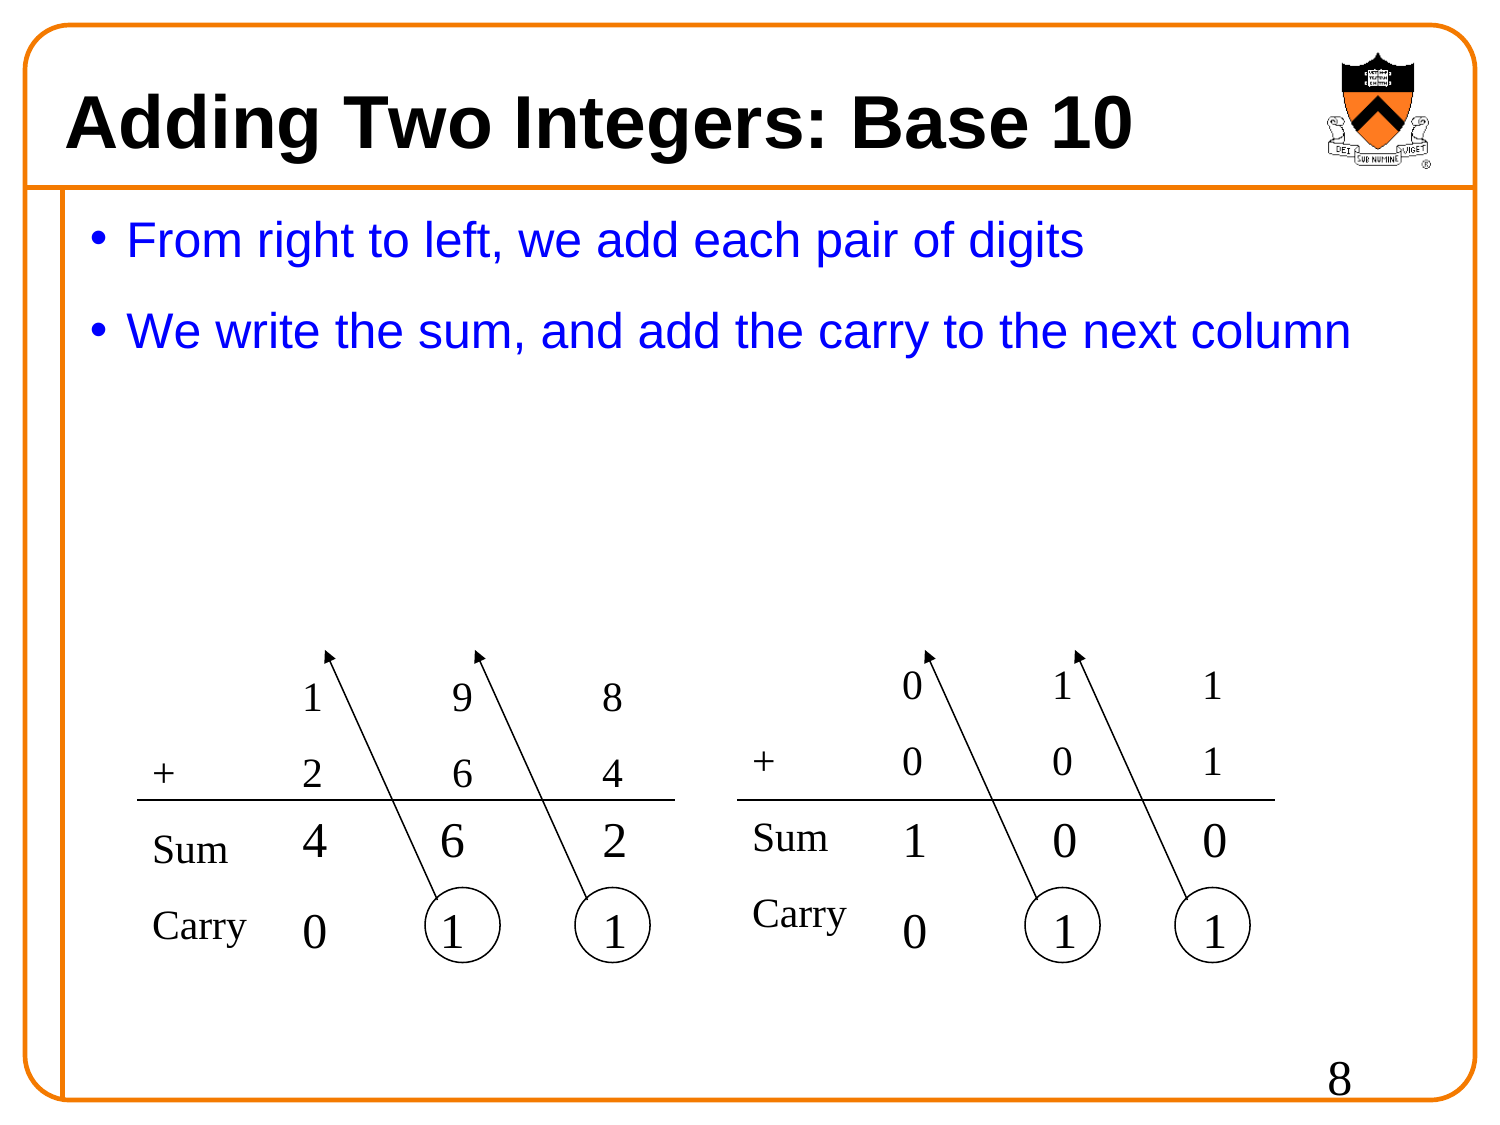

# Adding Two Integers: Base 10
From right to left, we add each pair of digits
We write the sum, and add the carry to the next column
		0	1	1
+		0	0	1
Sum
Carry
		1	9	8
+		2	6	4
Sum
Carry
4
0
6
1
2
1
1
0
0
1
0
1
8